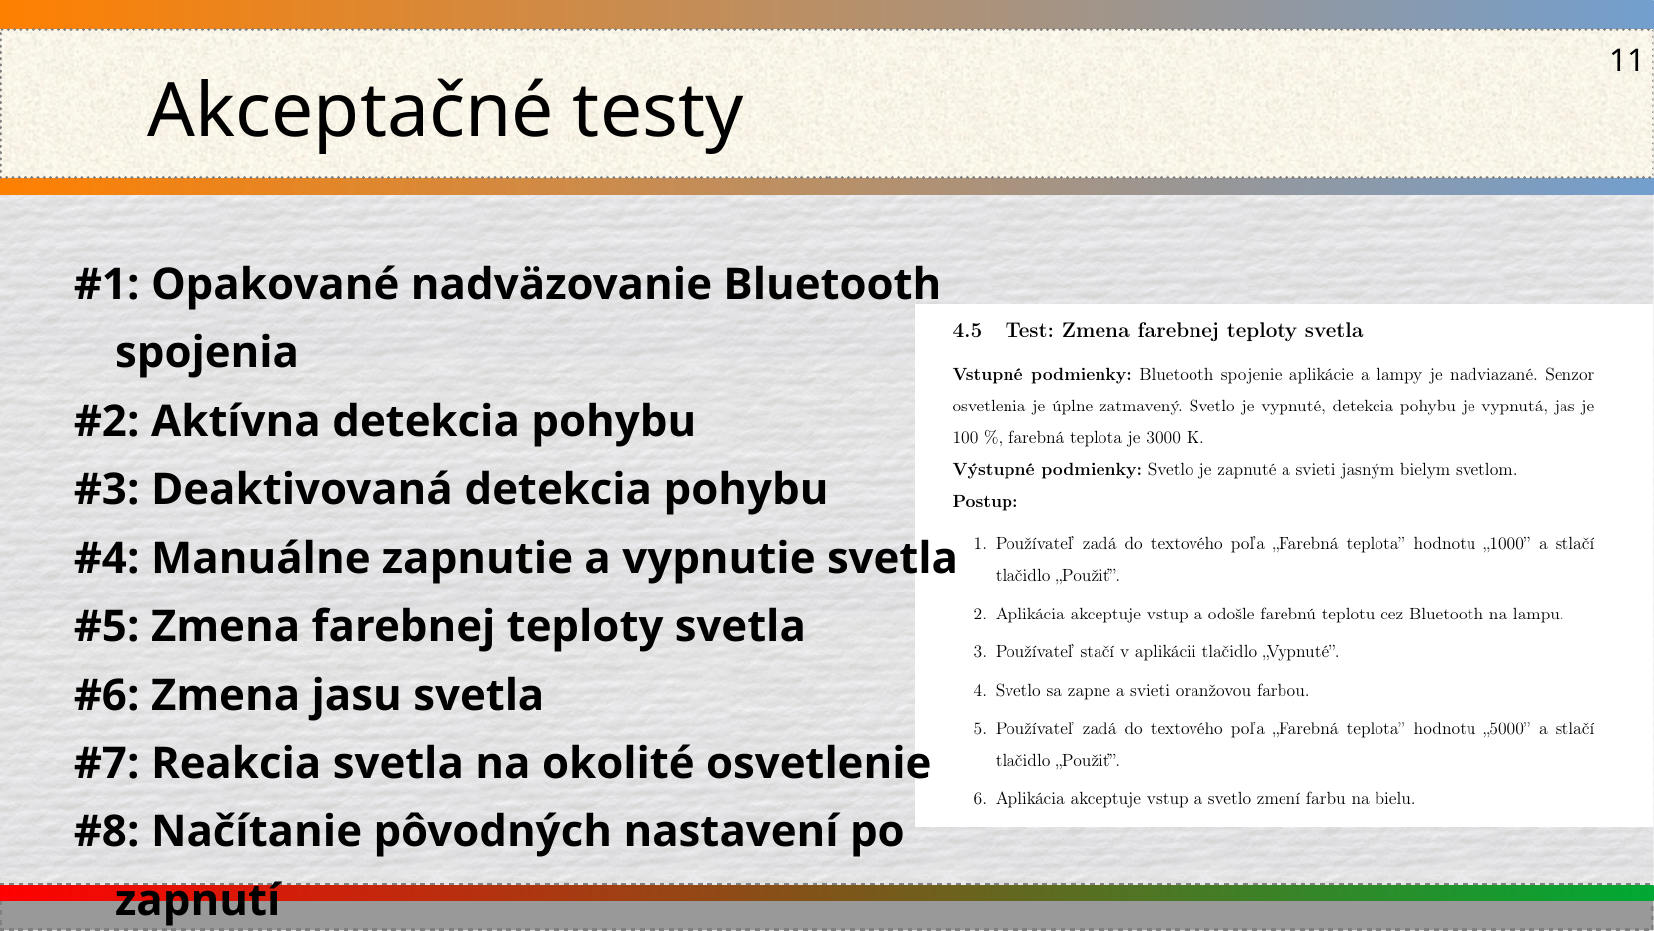

# Akceptačné testy
Opakované nadväzovanie Bluetooth spojenia
Aktívna detekcia pohybu
Deaktivovaná detekcia pohybu
Manuálne zapnutie a vypnutie svetla
Zmena farebnej teploty svetla
Zmena jasu svetla
Reakcia svetla na okolité osvetlenie
Načítanie pôvodných nastavení po zapnutí